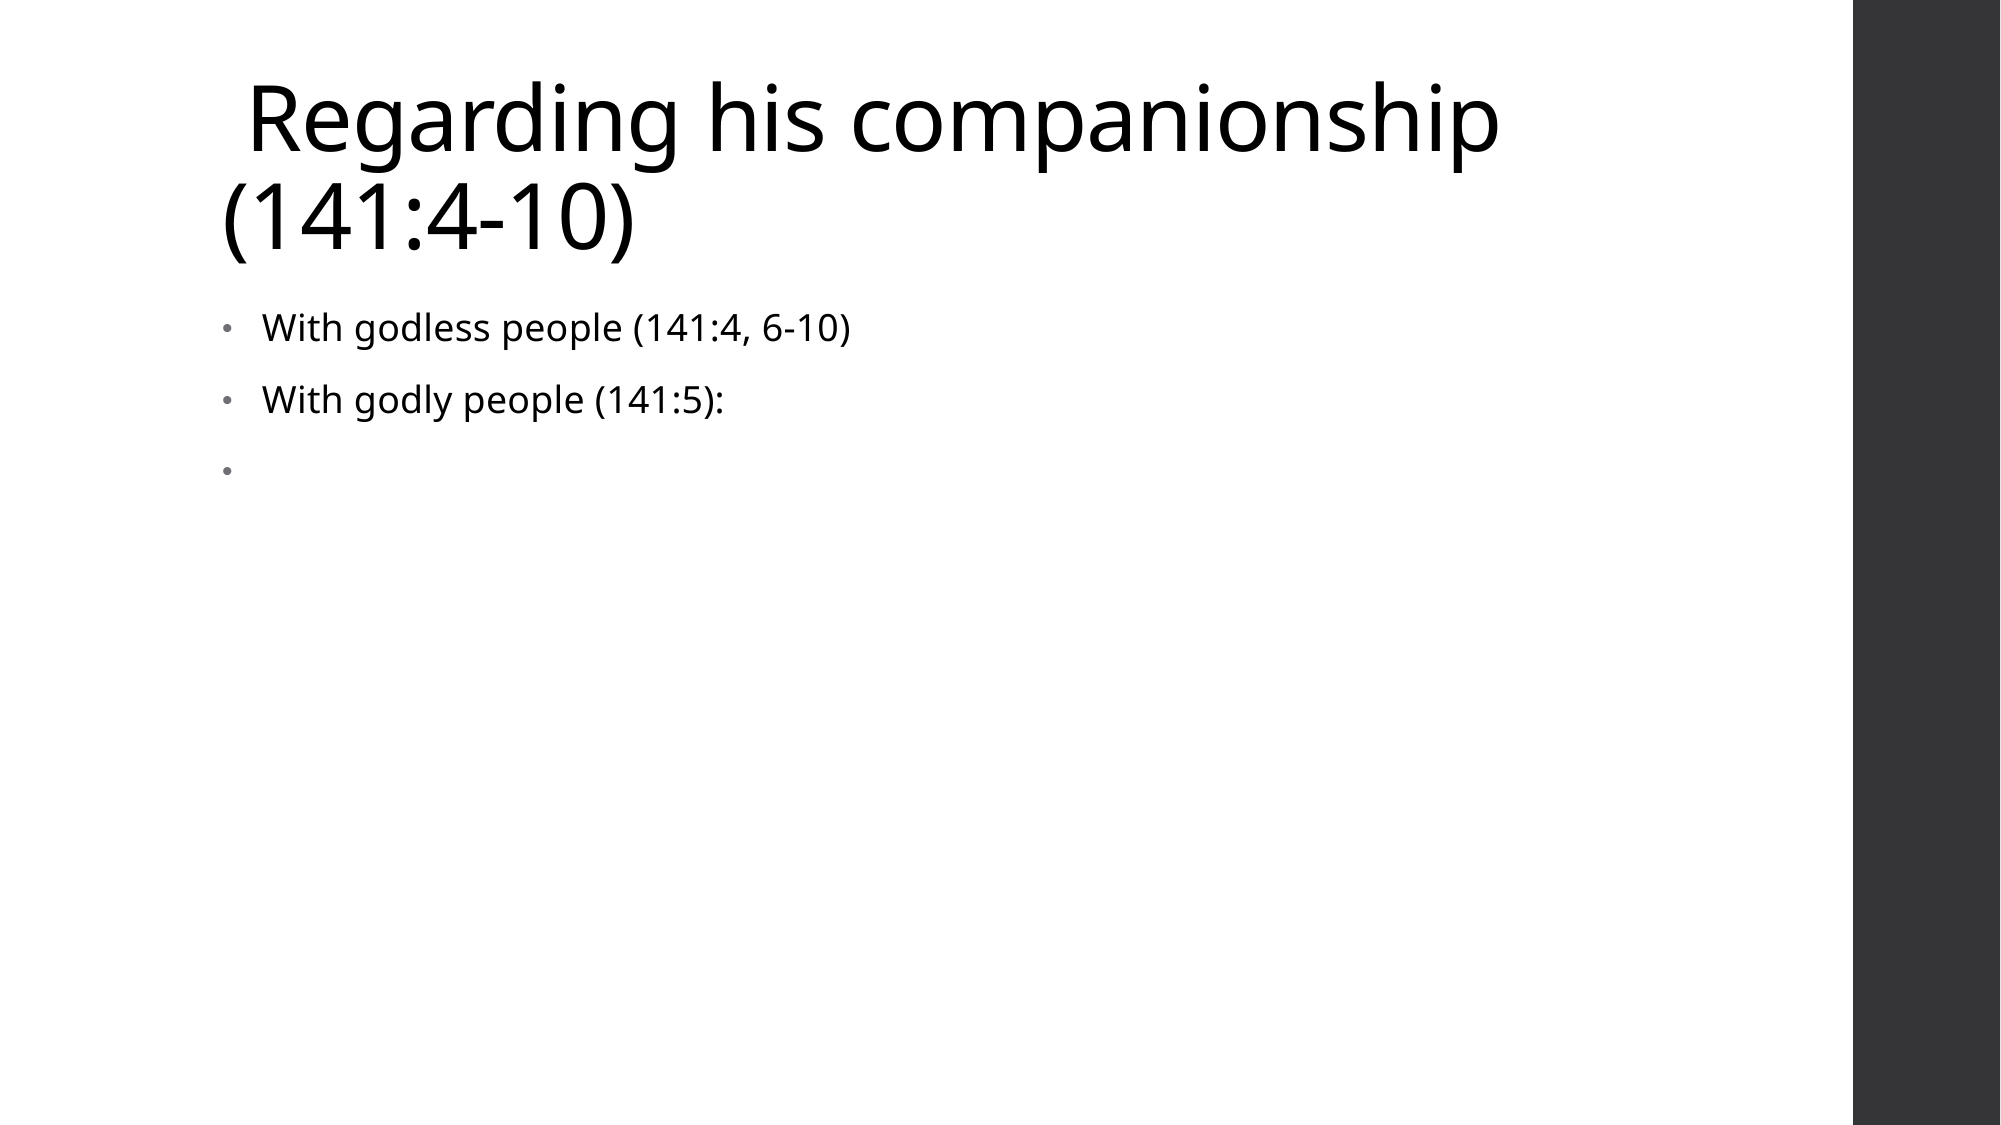

# Regarding his companionship (141:4-10)
 With godless people (141:4, 6-10)
 With godly people (141:5):